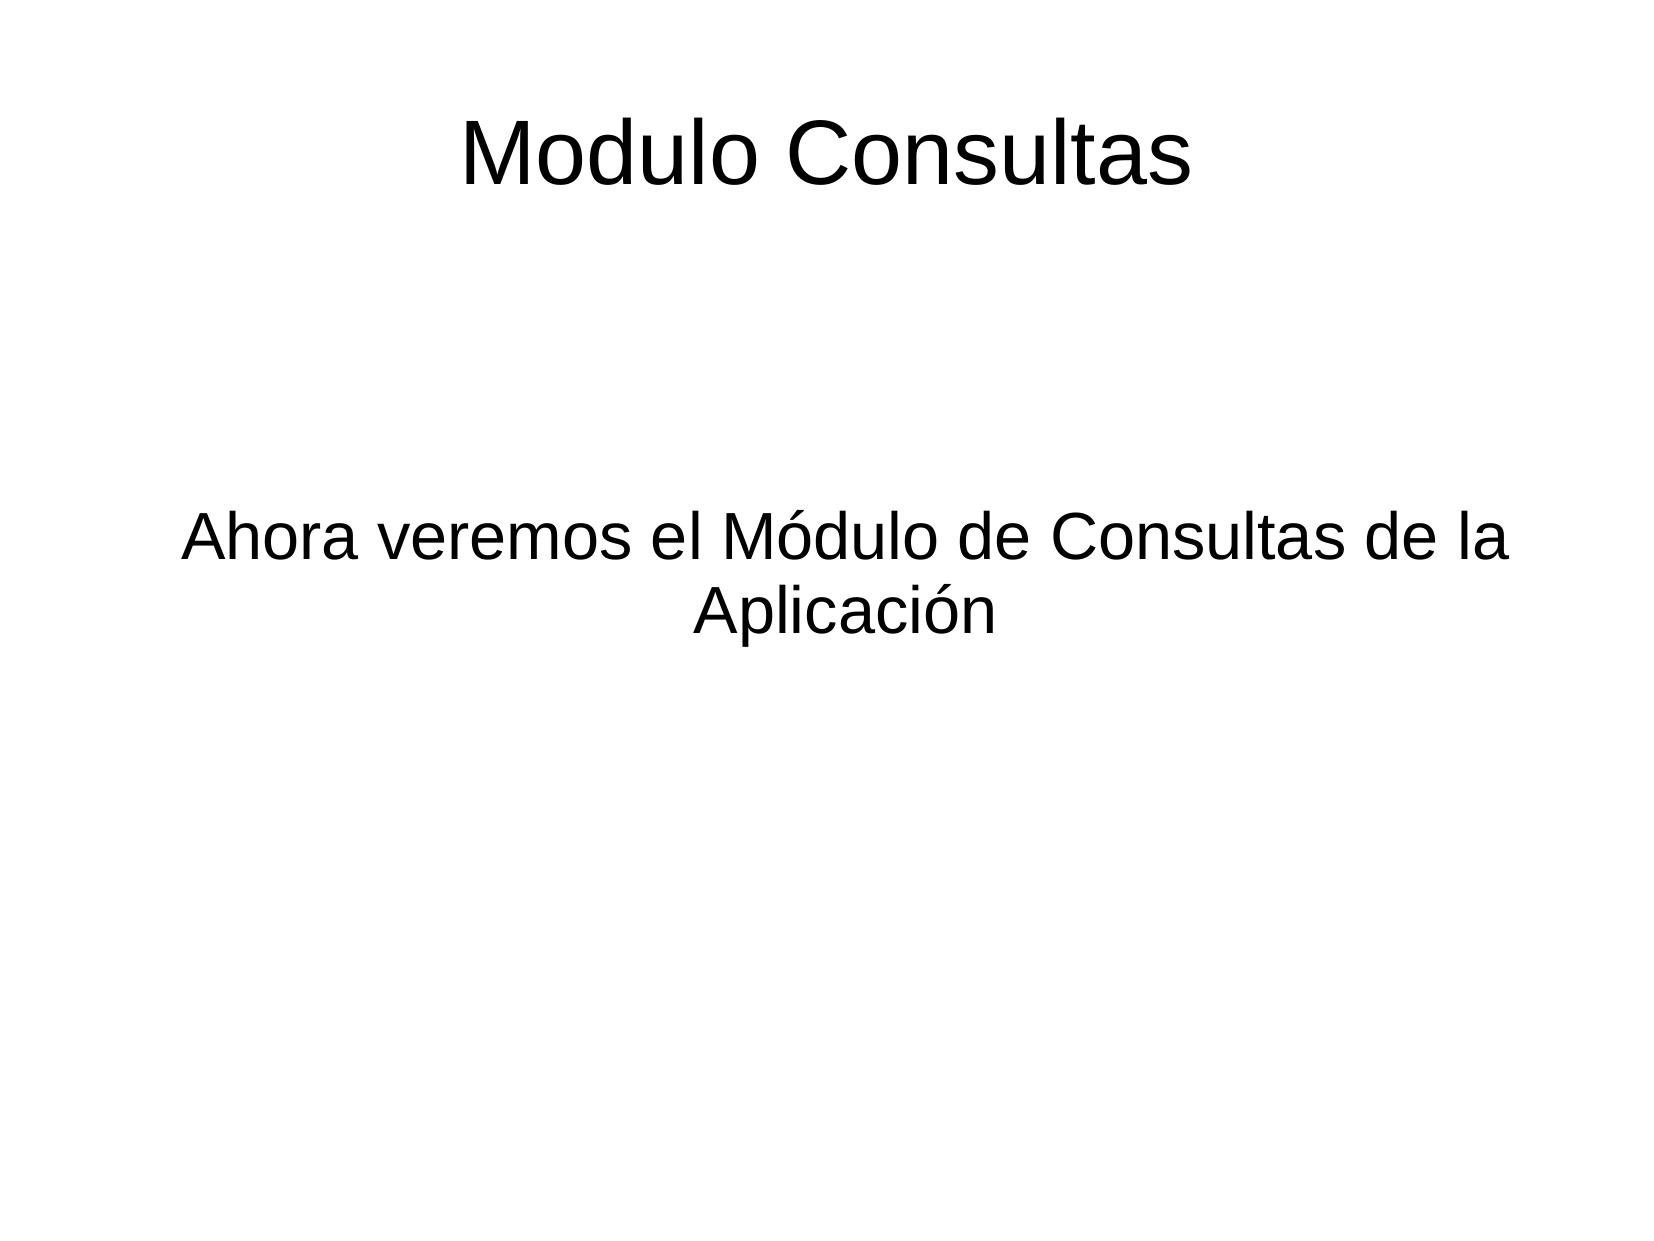

# Modulo Consultas
Ahora veremos el Módulo de Consultas de la Aplicación